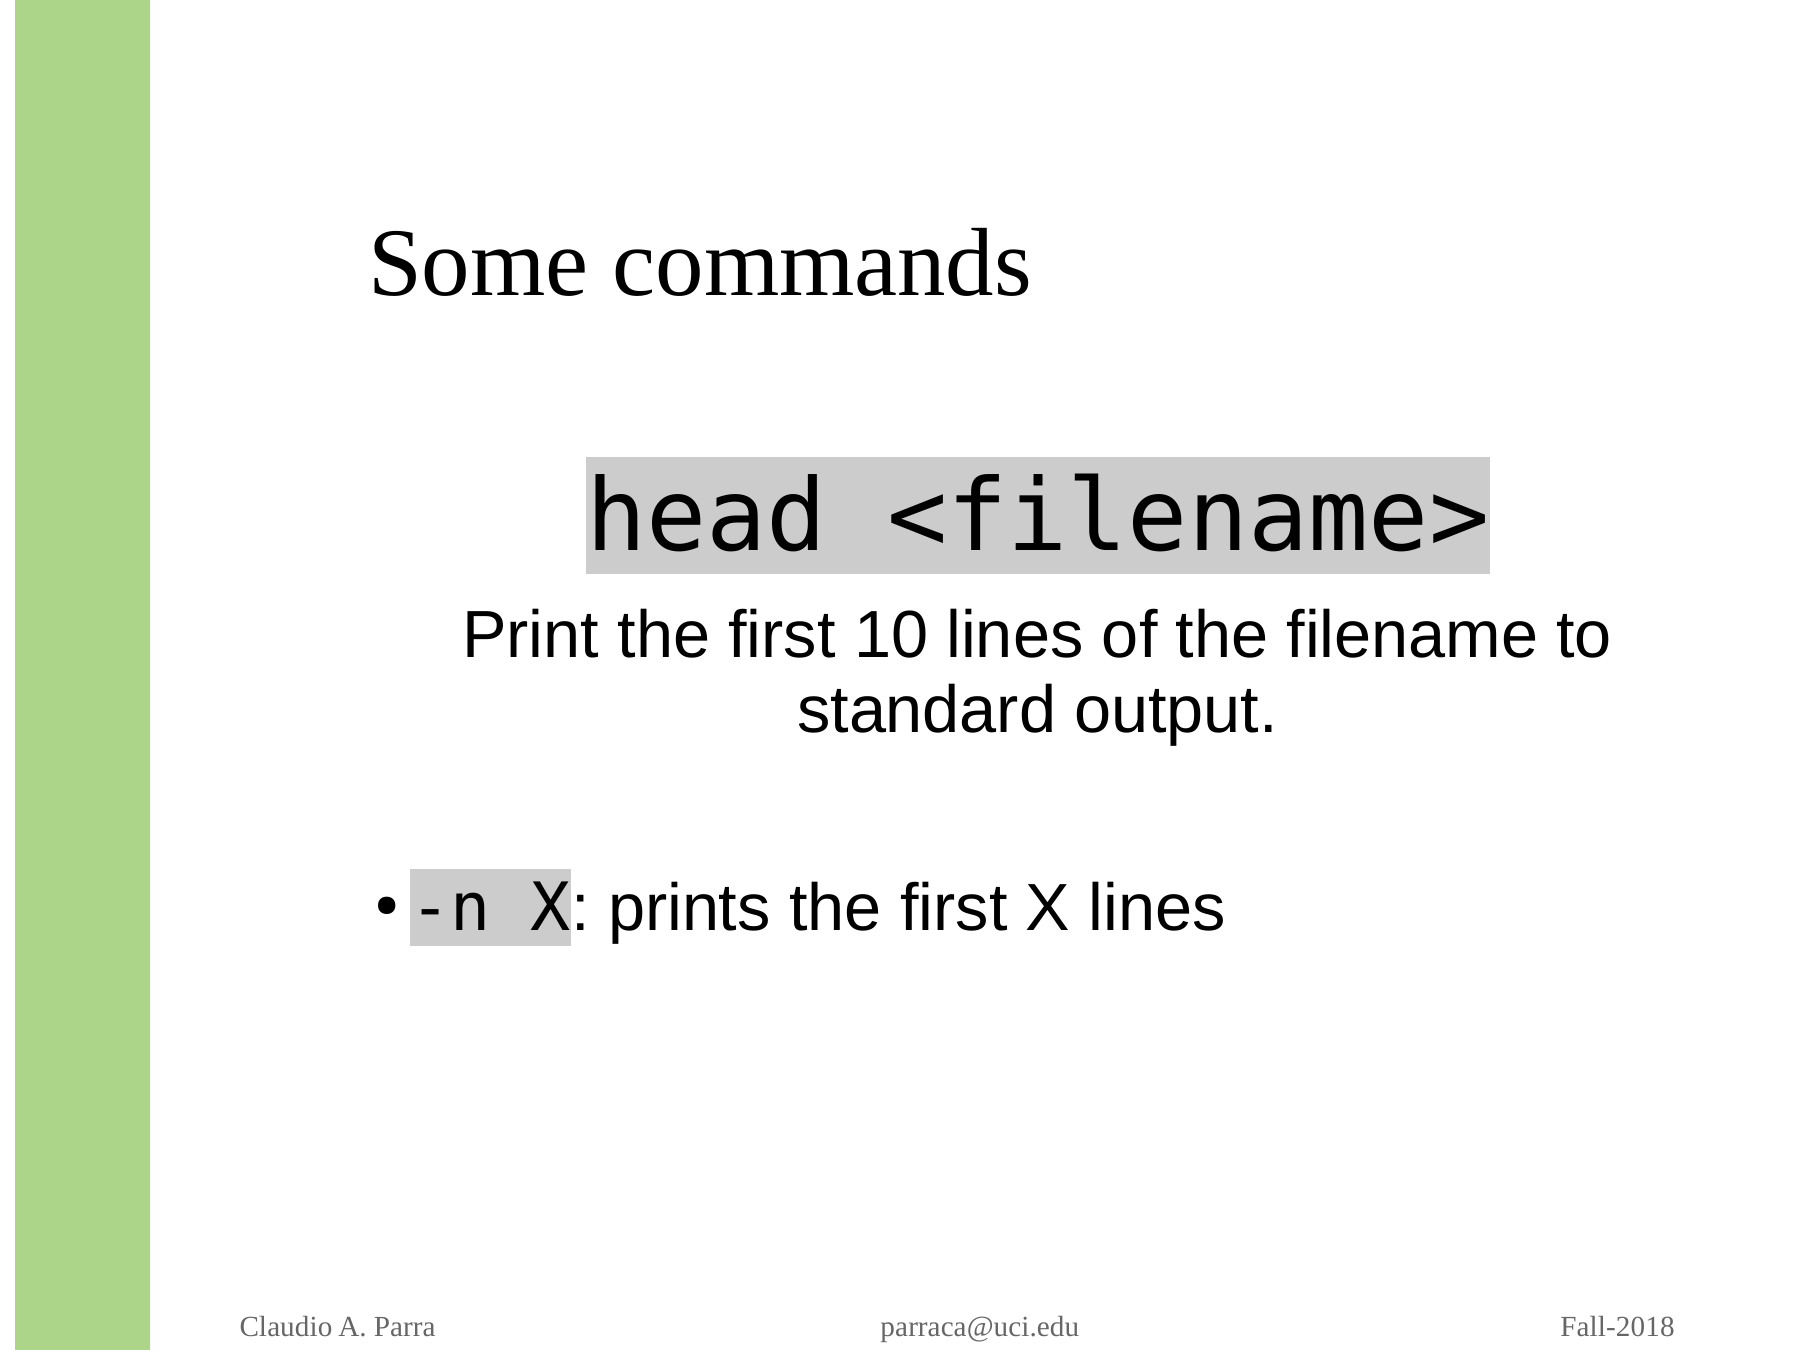

# Some commands
head <filename>
Print the first 10 lines of the filename to standard output.
-n X: prints the first X lines